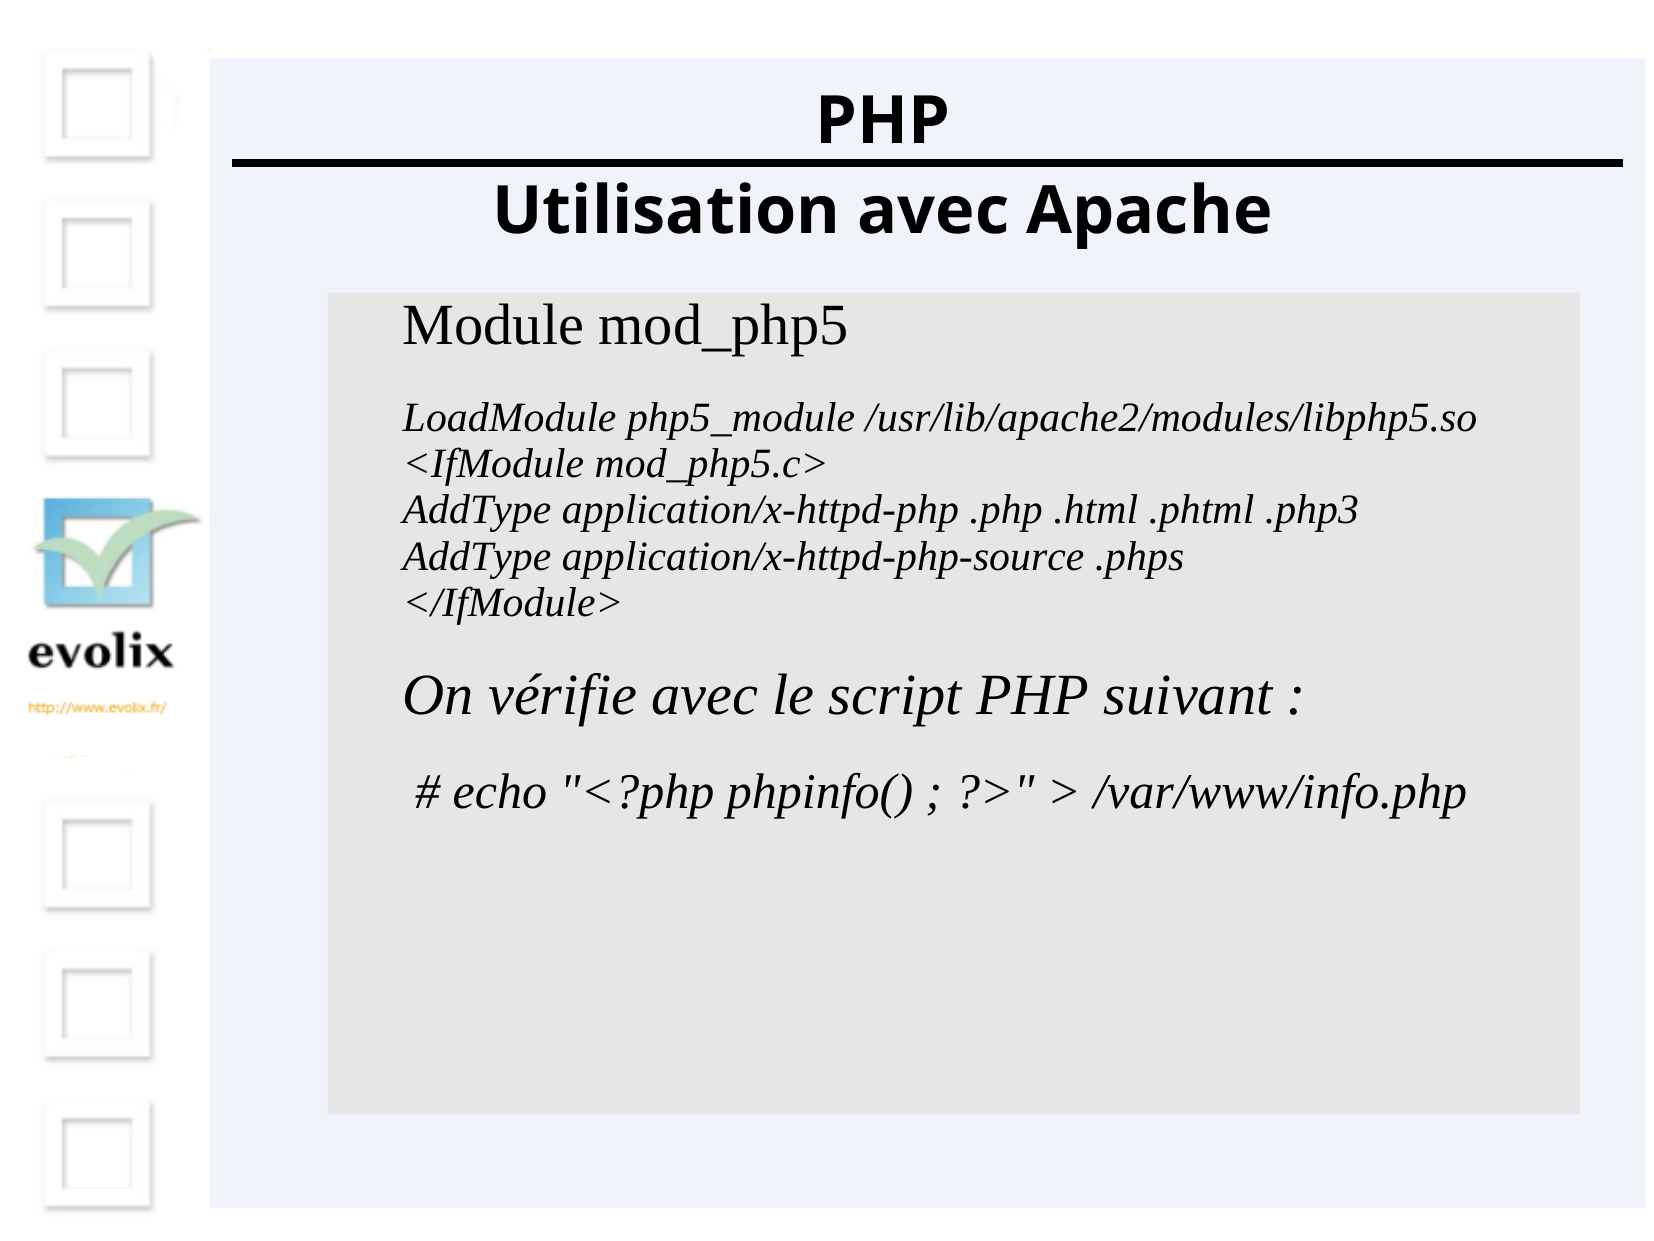

# PHP Utilisation avec Apache
Module mod_php5
LoadModule php5_module /usr/lib/apache2/modules/libphp5.so
<IfModule mod_php5.c>
AddType application/x-httpd-php .php .html .phtml .php3
AddType application/x-httpd-php-source .phps
</IfModule>
On vérifie avec le script PHP suivant :
 # echo "<?php phpinfo() ; ?>" > /var/www/info.php